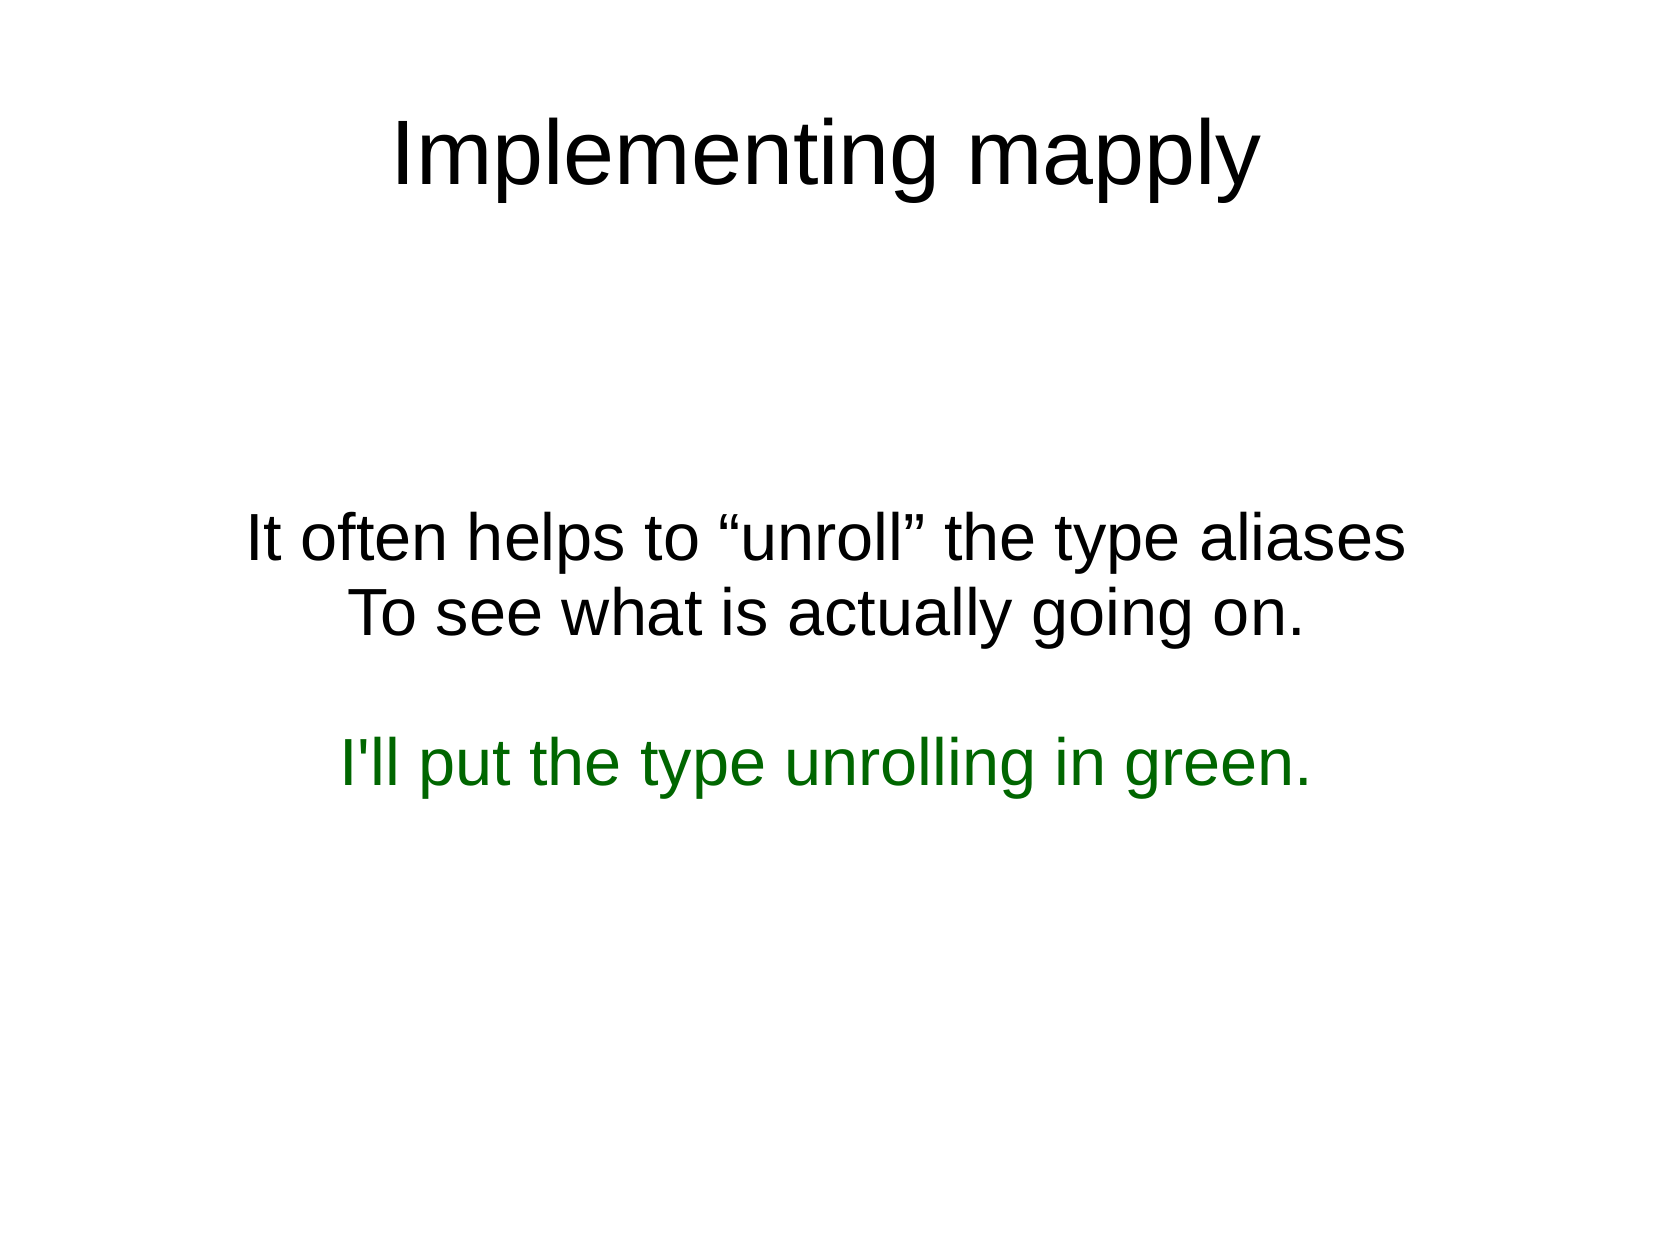

# Implementing mapply
It often helps to “unroll” the type aliases
To see what is actually going on.
I'll put the type unrolling in green.